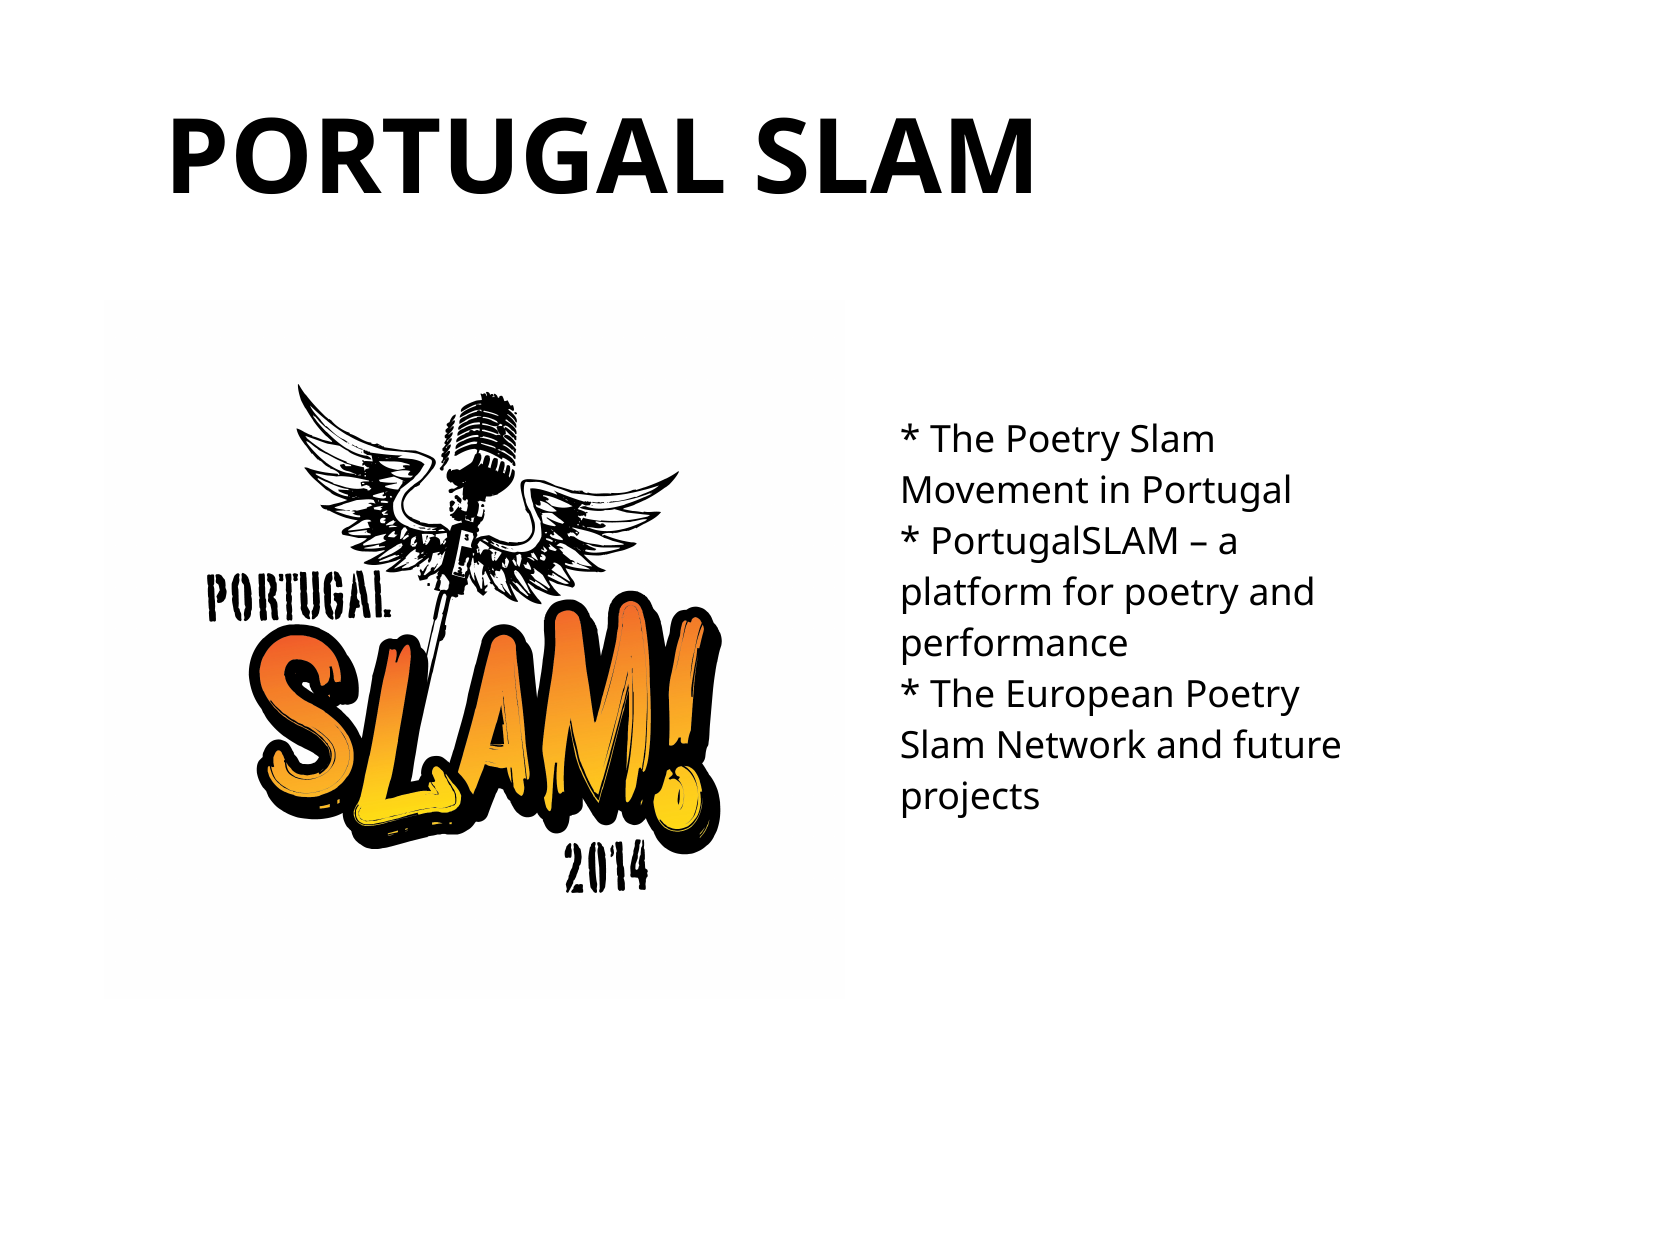

PORTUGAL SLAM
* The Poetry Slam Movement in Portugal
* PortugalSLAM – a platform for poetry and performance
* The European Poetry Slam Network and future projects